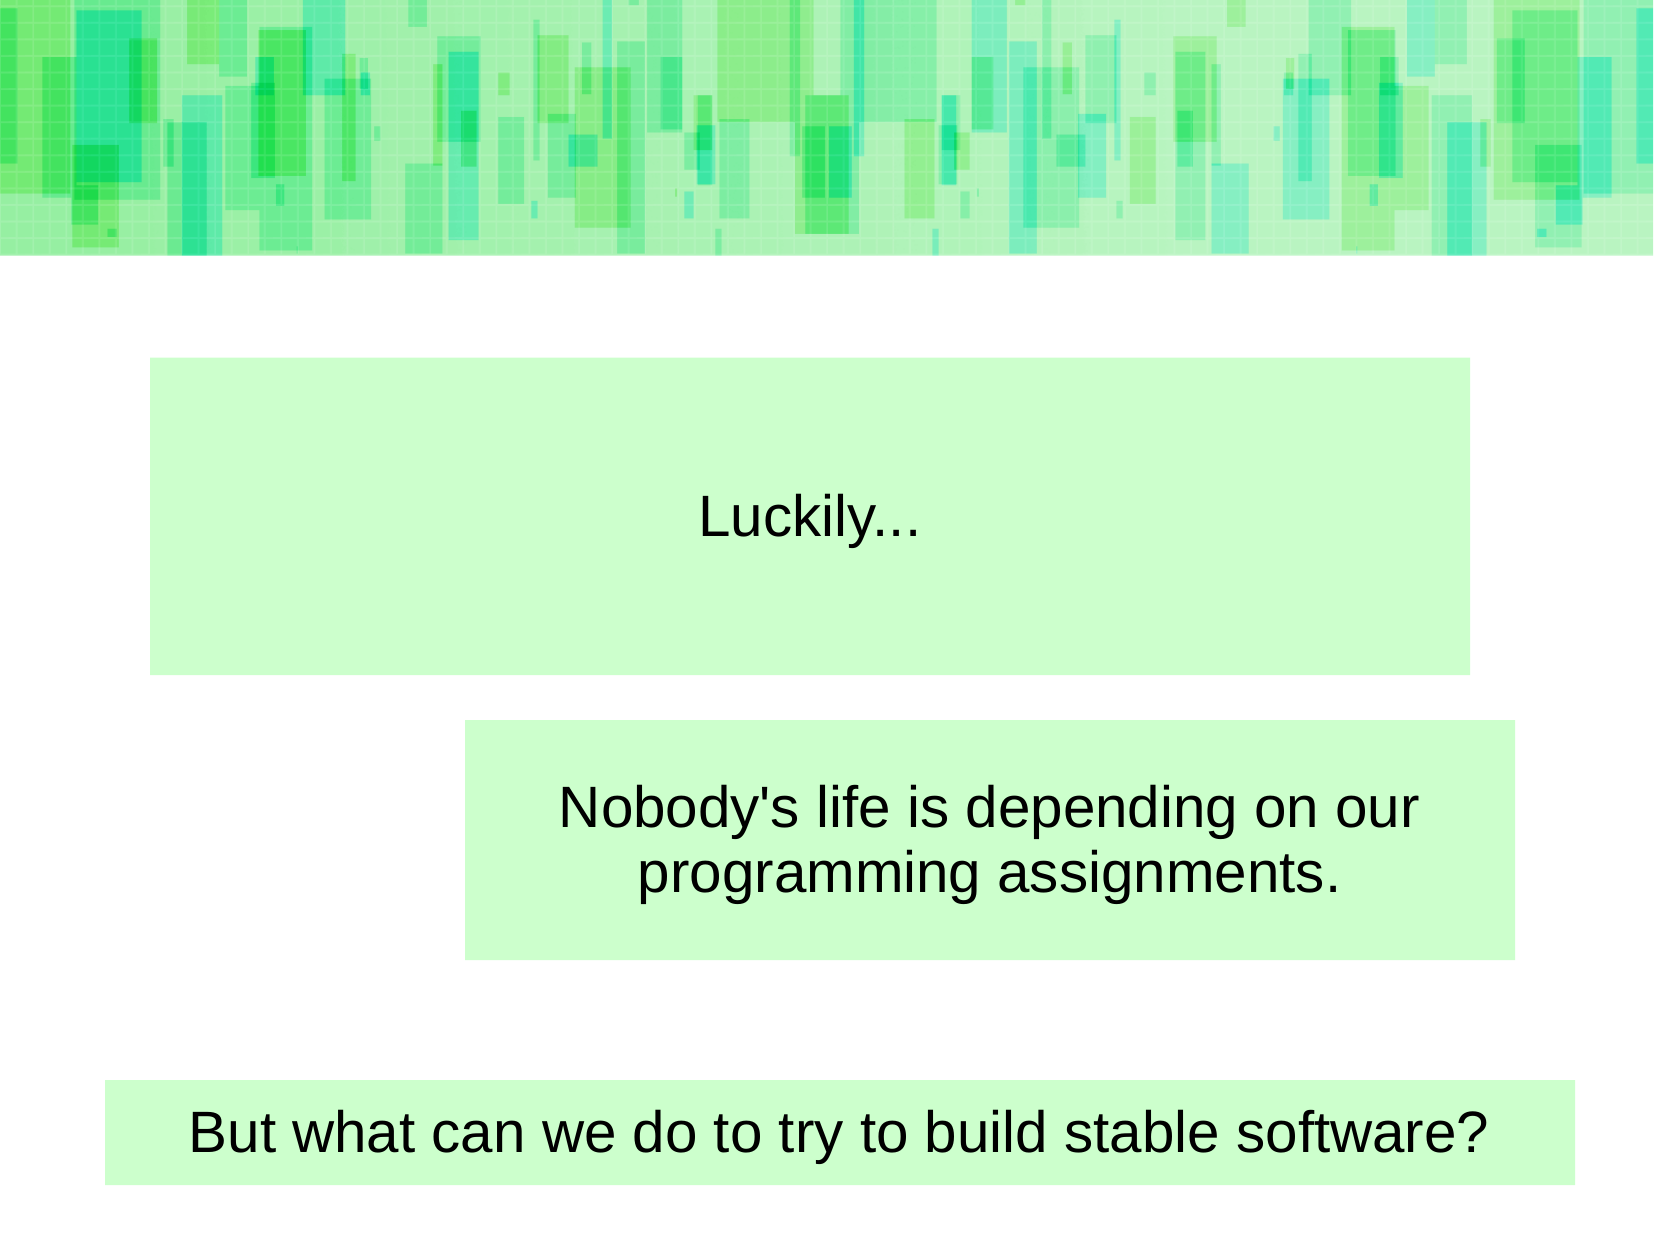

Luckily...
Nobody's life is depending on our programming assignments.
“while not done”
But what can we do to try to build stable software?